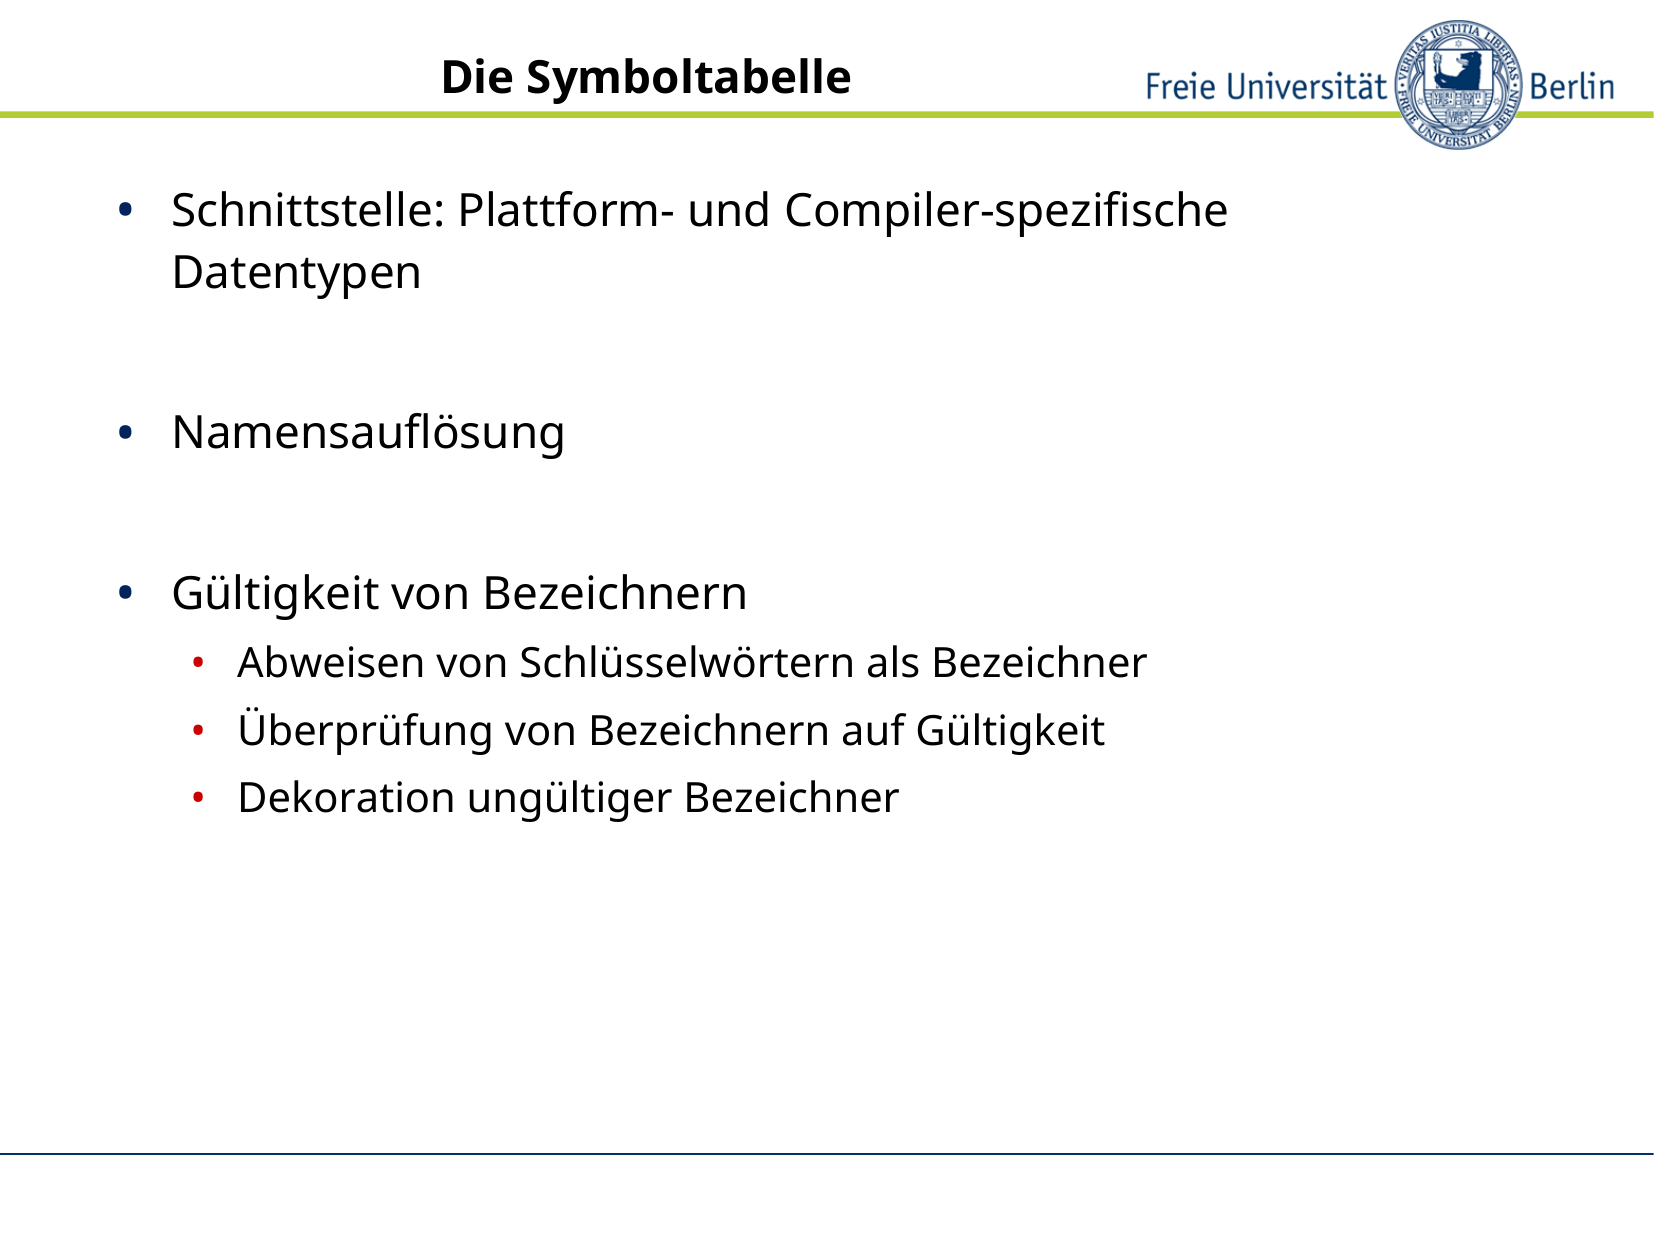

# Die Symboltabelle
Schnittstelle: Plattform- und Compiler-spezifische Datentypen
Namensauflösung
Gültigkeit von Bezeichnern
Abweisen von Schlüsselwörtern als Bezeichner
Überprüfung von Bezeichnern auf Gültigkeit
Dekoration ungültiger Bezeichner